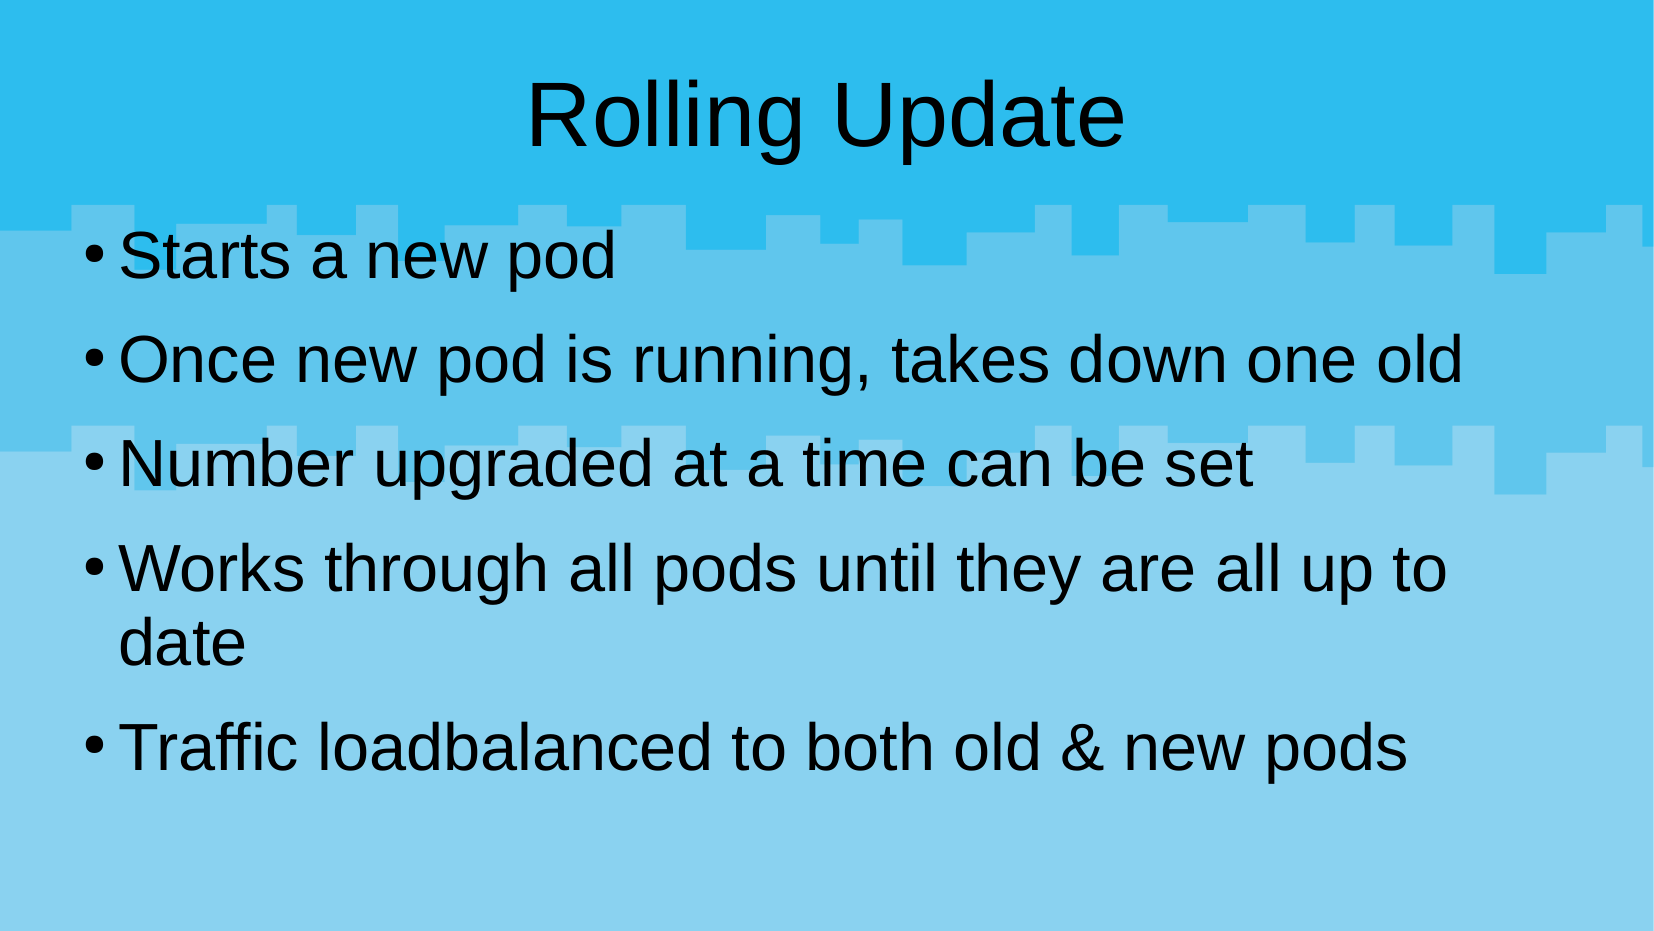

# Rolling Update
Starts a new pod
Once new pod is running, takes down one old
Number upgraded at a time can be set
Works through all pods until they are all up to date
Traffic loadbalanced to both old & new pods